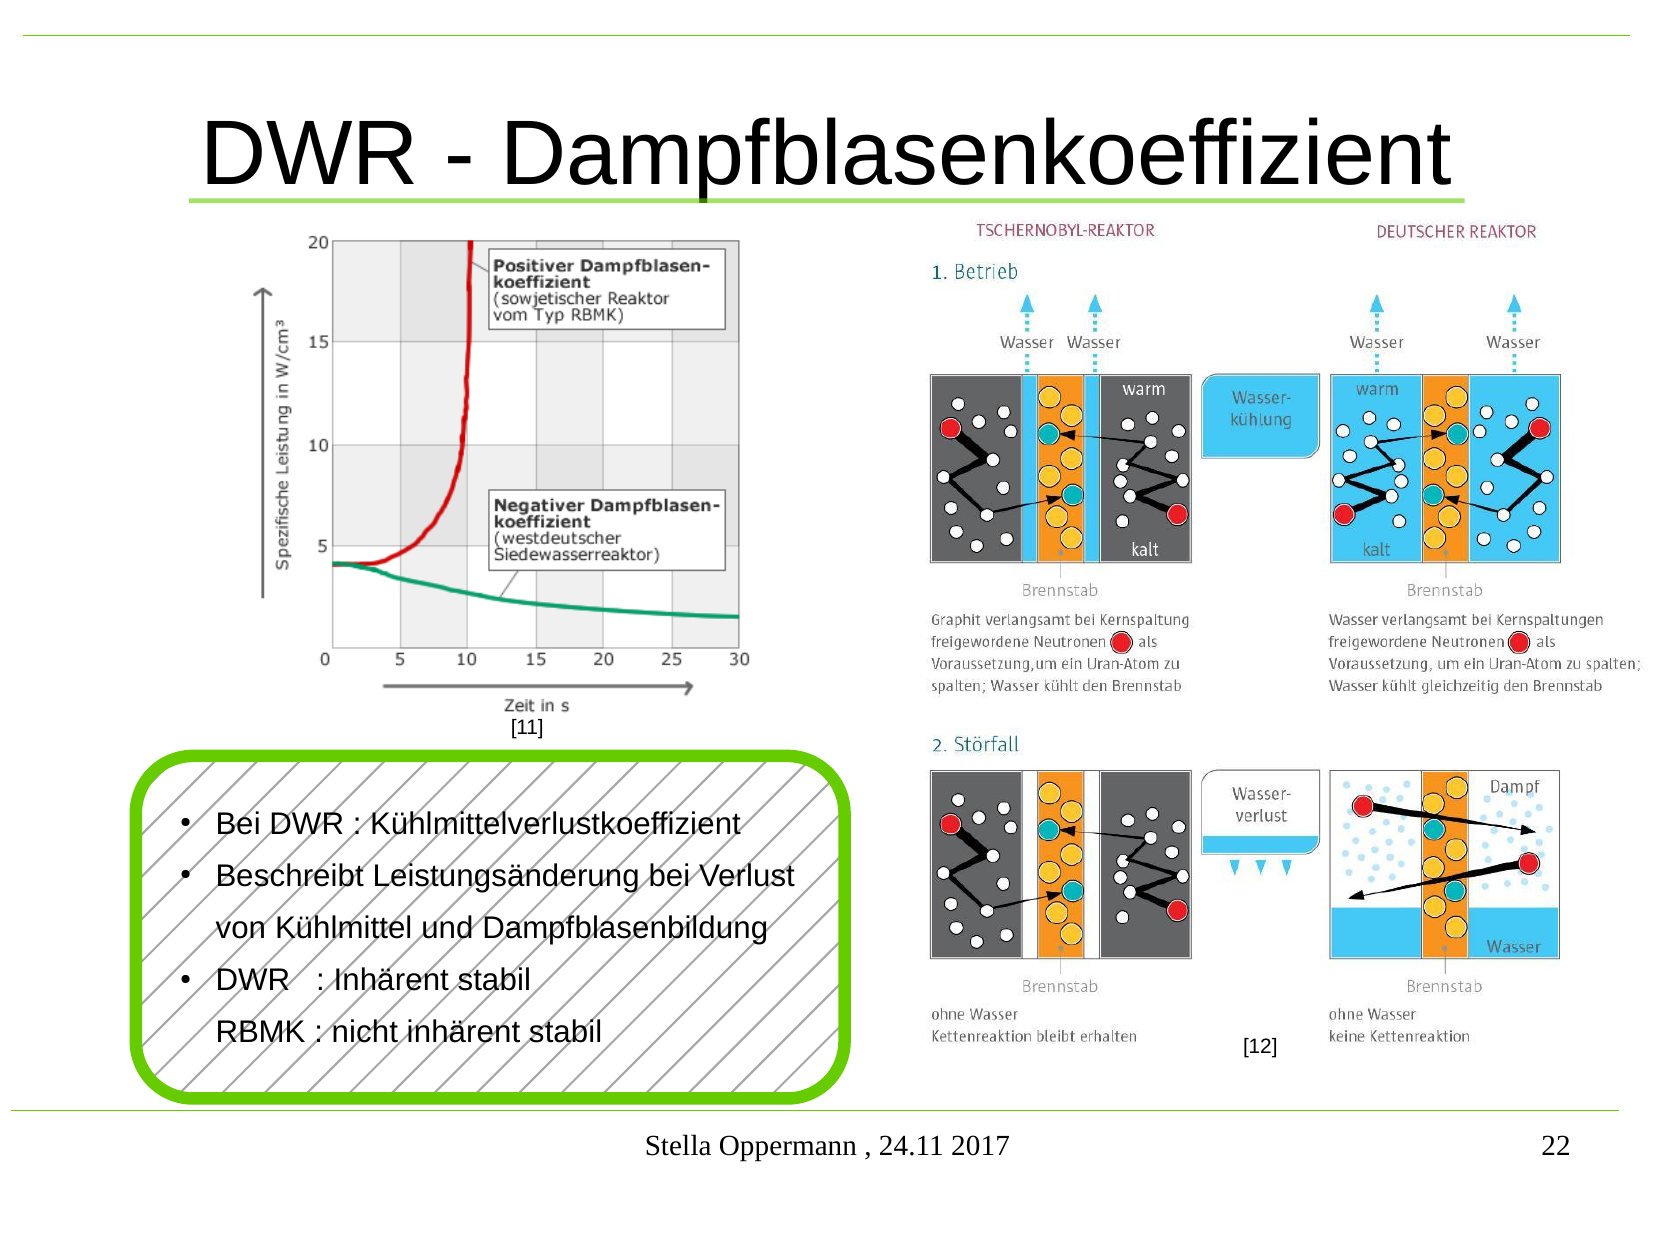

# DWR - Dampfblasenkoeffizient
[11]
Bei DWR : Kühlmittelverlustkoeffizient
Beschreibt Leistungsänderung bei Verlust von Kühlmittel und Dampfblasenbildung
DWR : Inhärent stabil
RBMK : nicht inhärent stabil
[12]
Stella Oppermann , 24.11 2017
22